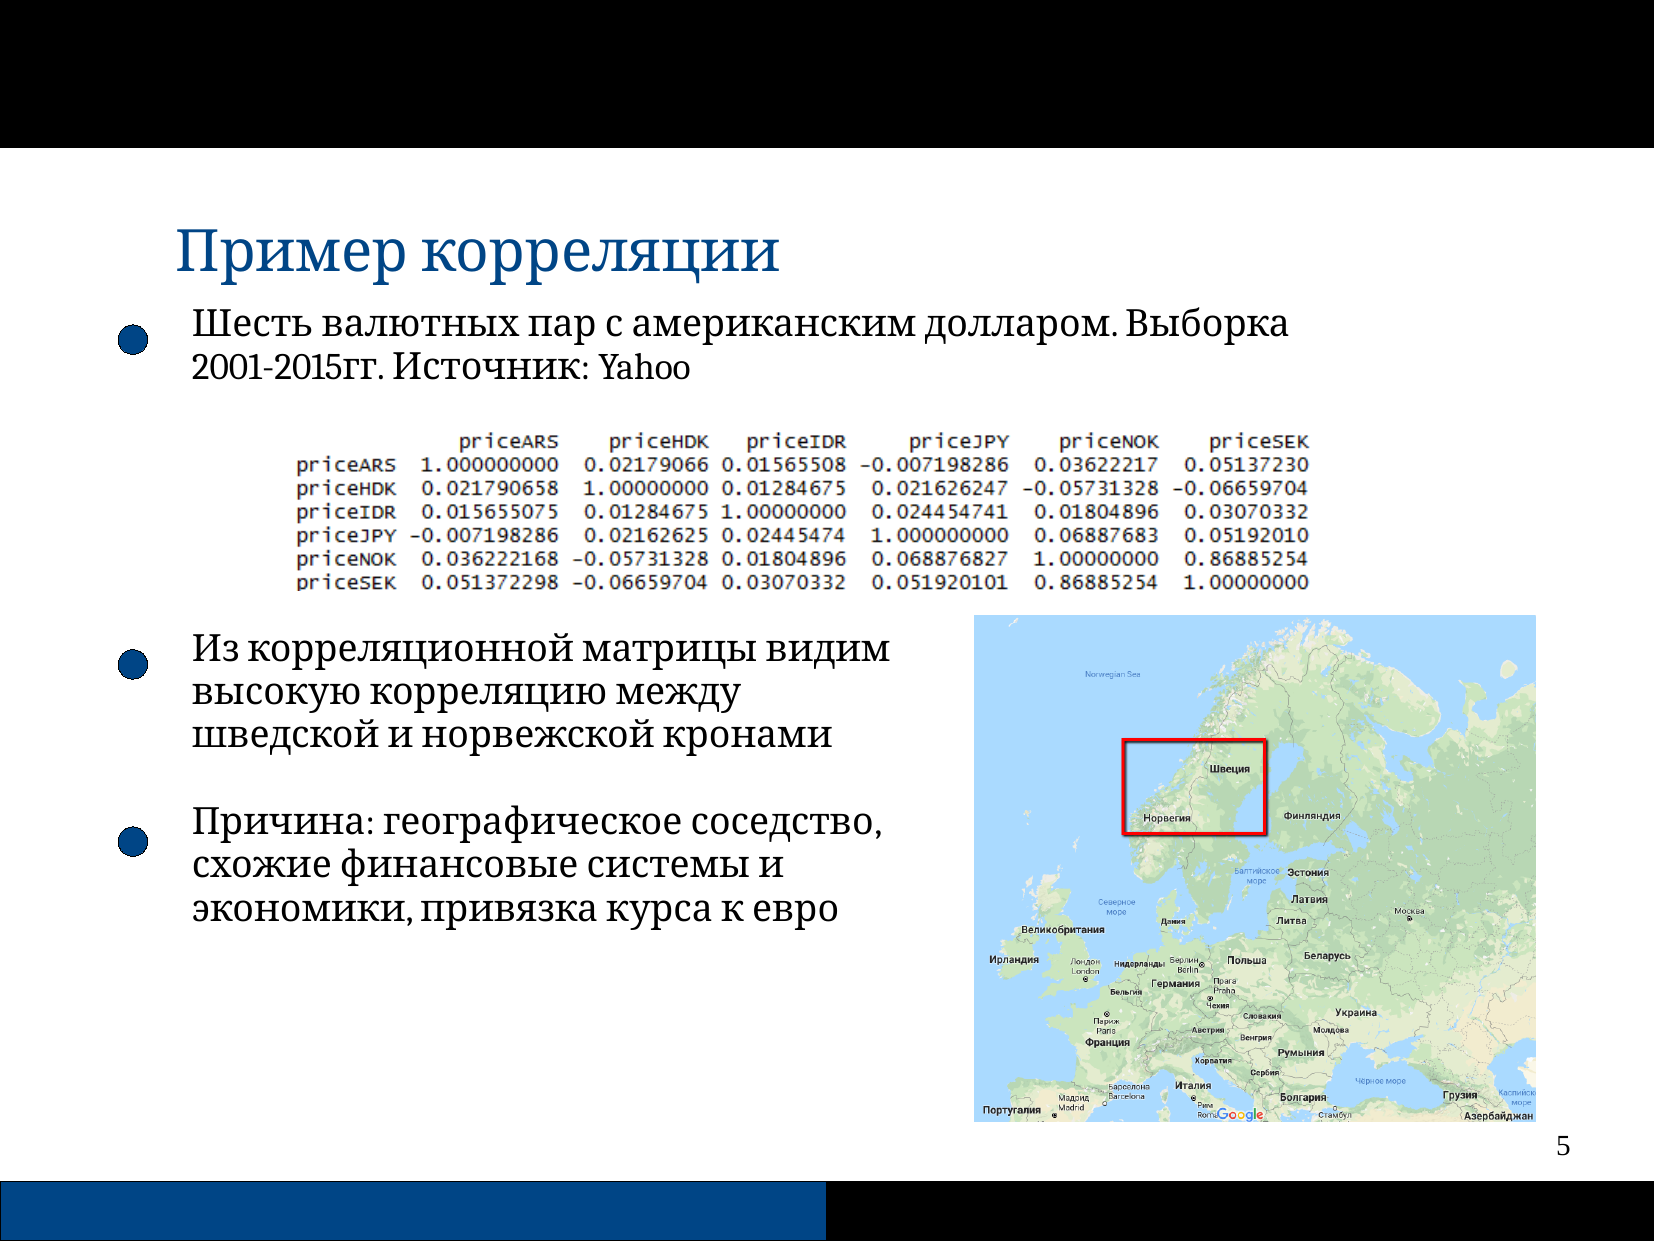

Пример корреляции
Шесть валютных пар с американским долларом. Выборка 2001-2015гг. Источник: Yahoo
Из корреляционной матрицы видим высокую корреляцию между шведской и норвежской кронами
Причина: географическое соседство, схожие финансовые системы и экономики, привязка курса к евро
5